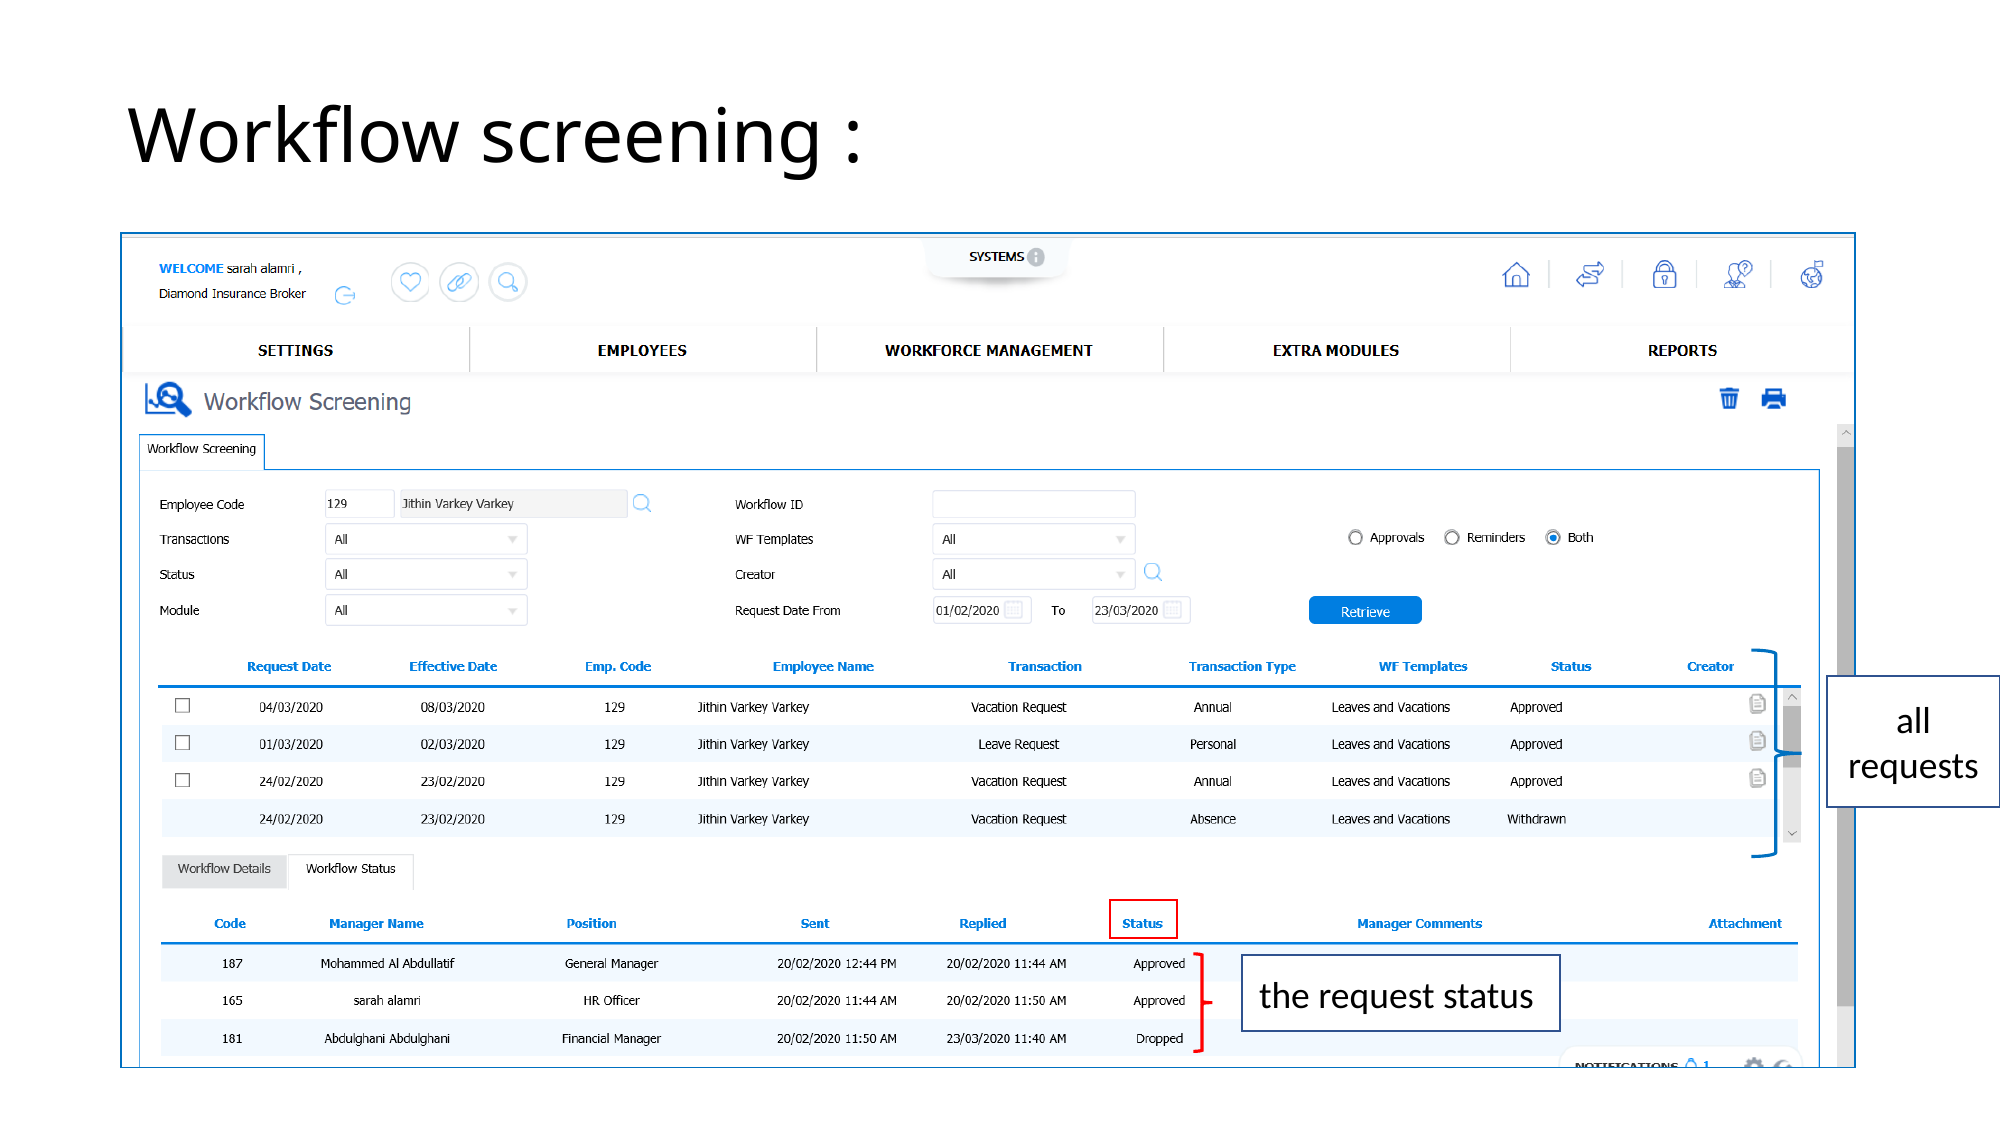

# Workflow screening :
all requests
the request status